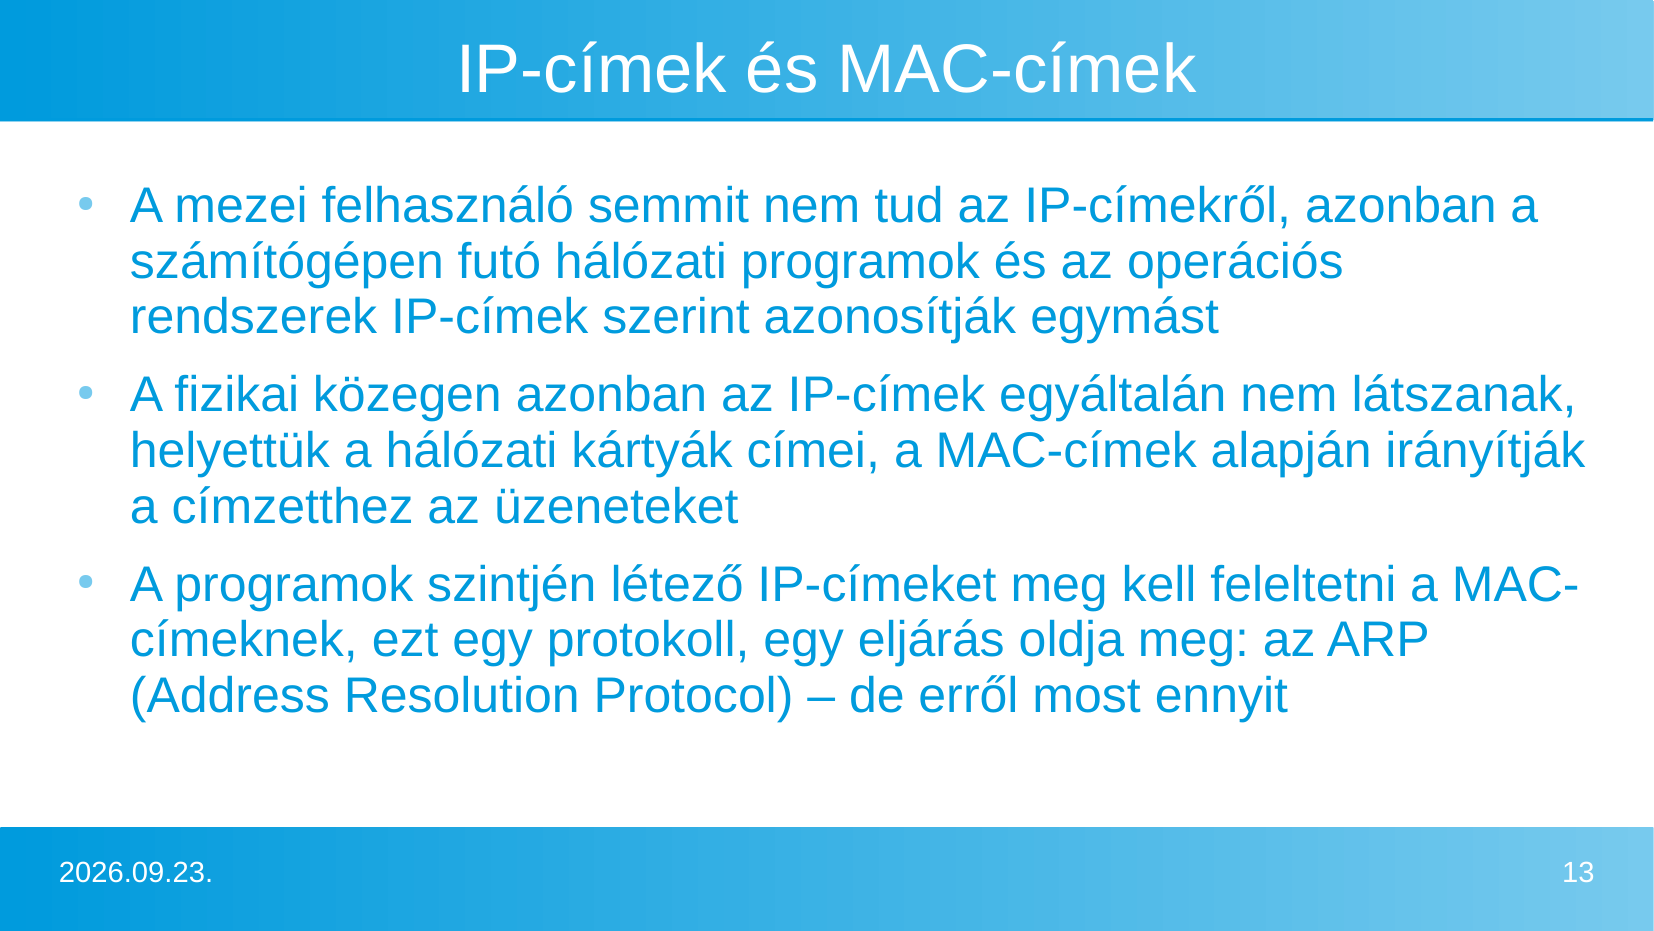

# IP-címek és MAC-címek
A mezei felhasználó semmit nem tud az IP-címekről, azonban a számítógépen futó hálózati programok és az operációs rendszerek IP-címek szerint azonosítják egymást
A fizikai közegen azonban az IP-címek egyáltalán nem látszanak, helyettük a hálózati kártyák címei, a MAC-címek alapján irányítják a címzetthez az üzeneteket
A programok szintjén létező IP-címeket meg kell feleltetni a MAC-címeknek, ezt egy protokoll, egy eljárás oldja meg: az ARP (Address Resolution Protocol) – de erről most ennyit
13